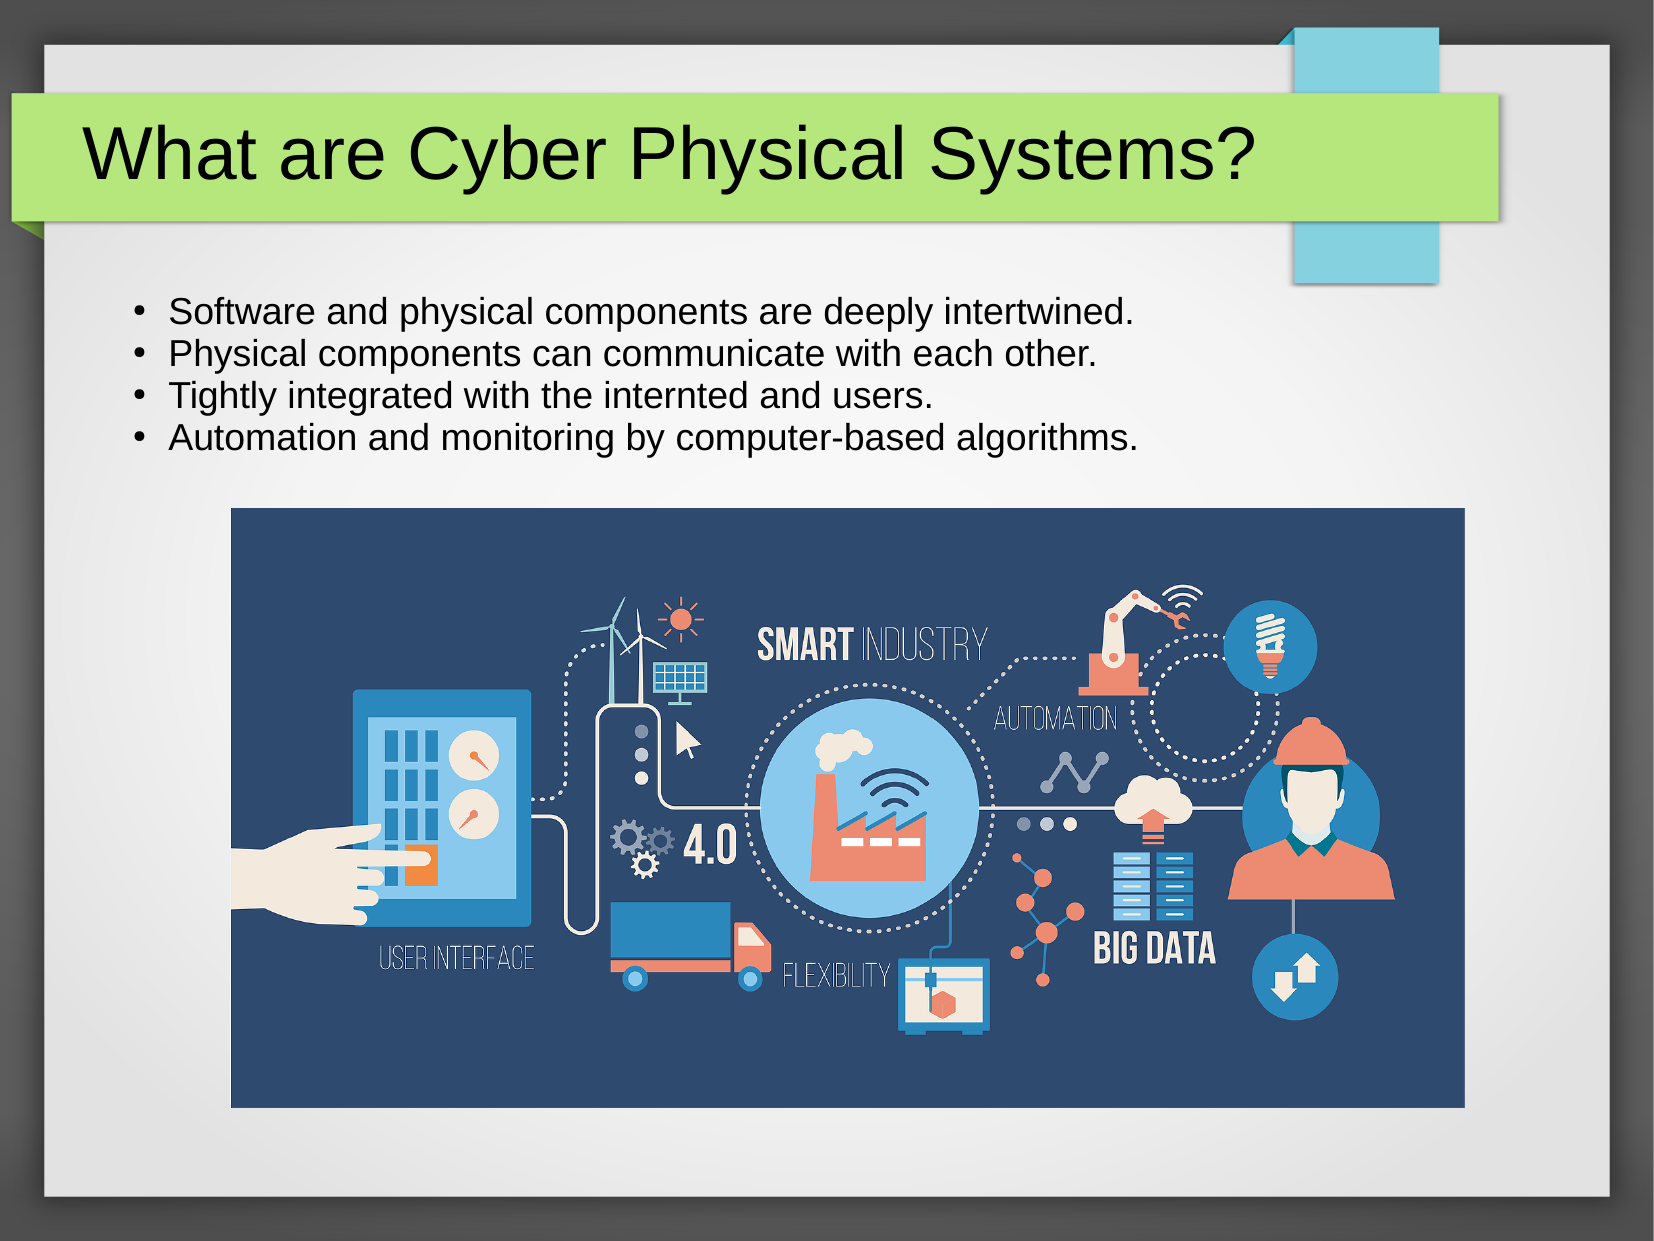

# What are Cyber Physical Systems?
Software and physical components are deeply intertwined.
Physical components can communicate with each other.
Tightly integrated with the internted and users.
Automation and monitoring by computer-based algorithms.